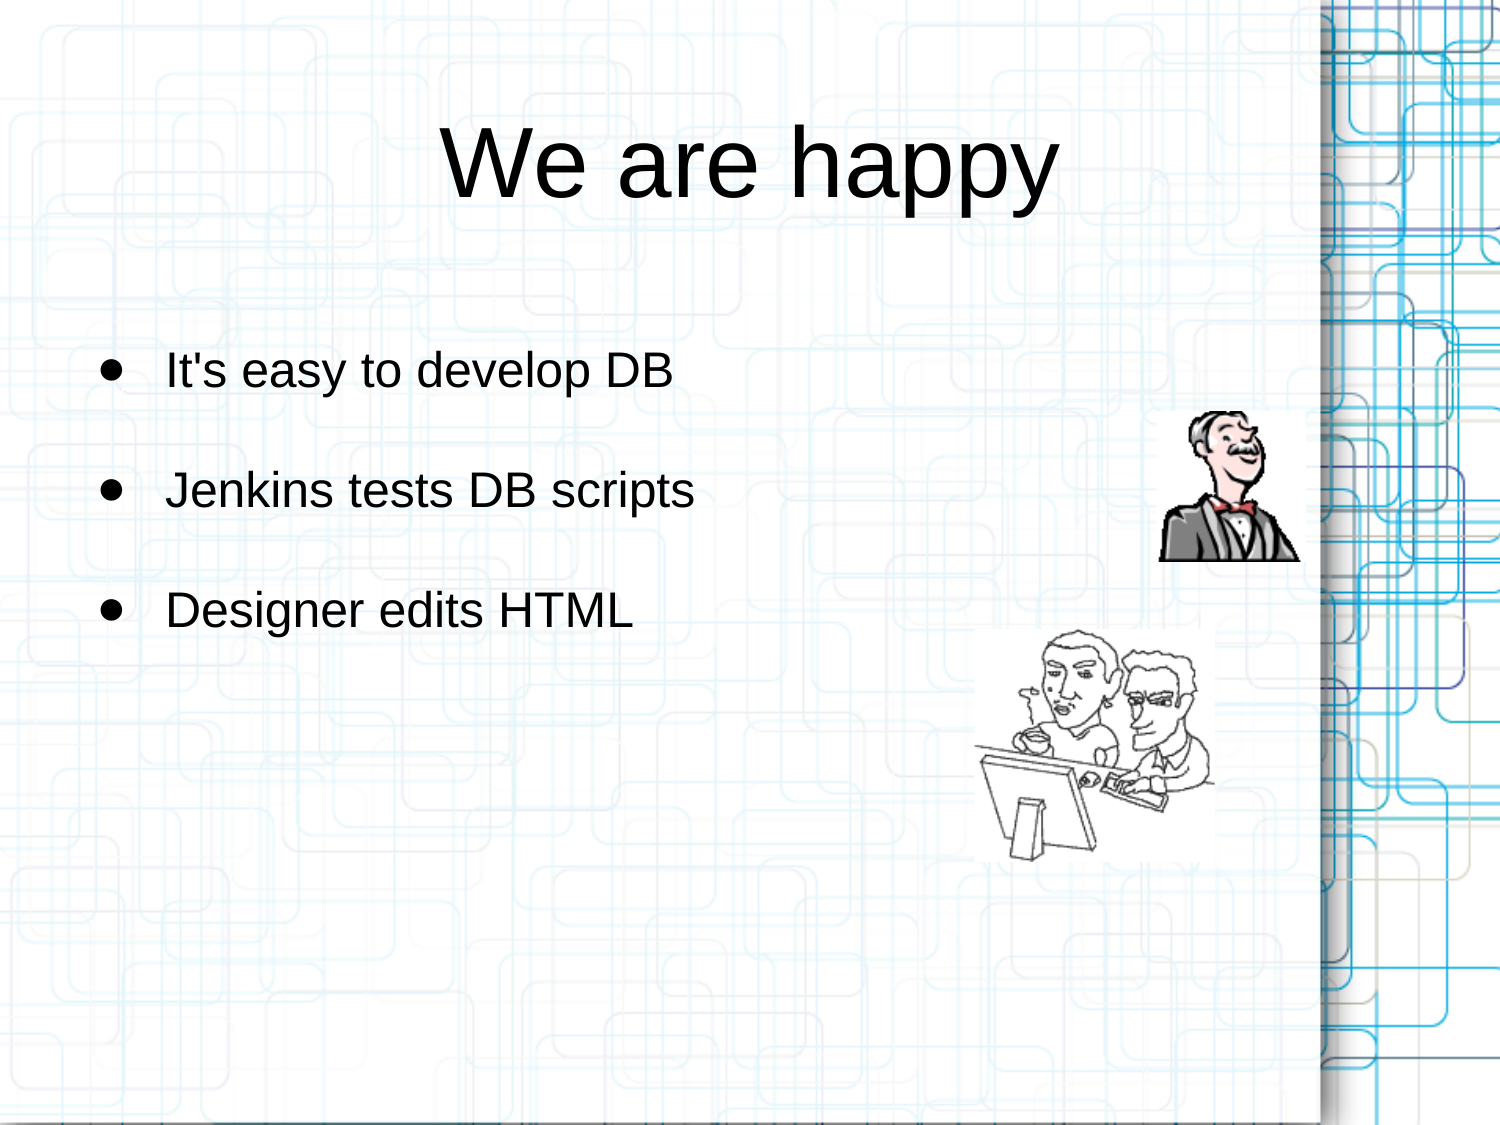

We are happy
# It's easy to develop DB
Jenkins tests DB scripts
Designer edits HTML